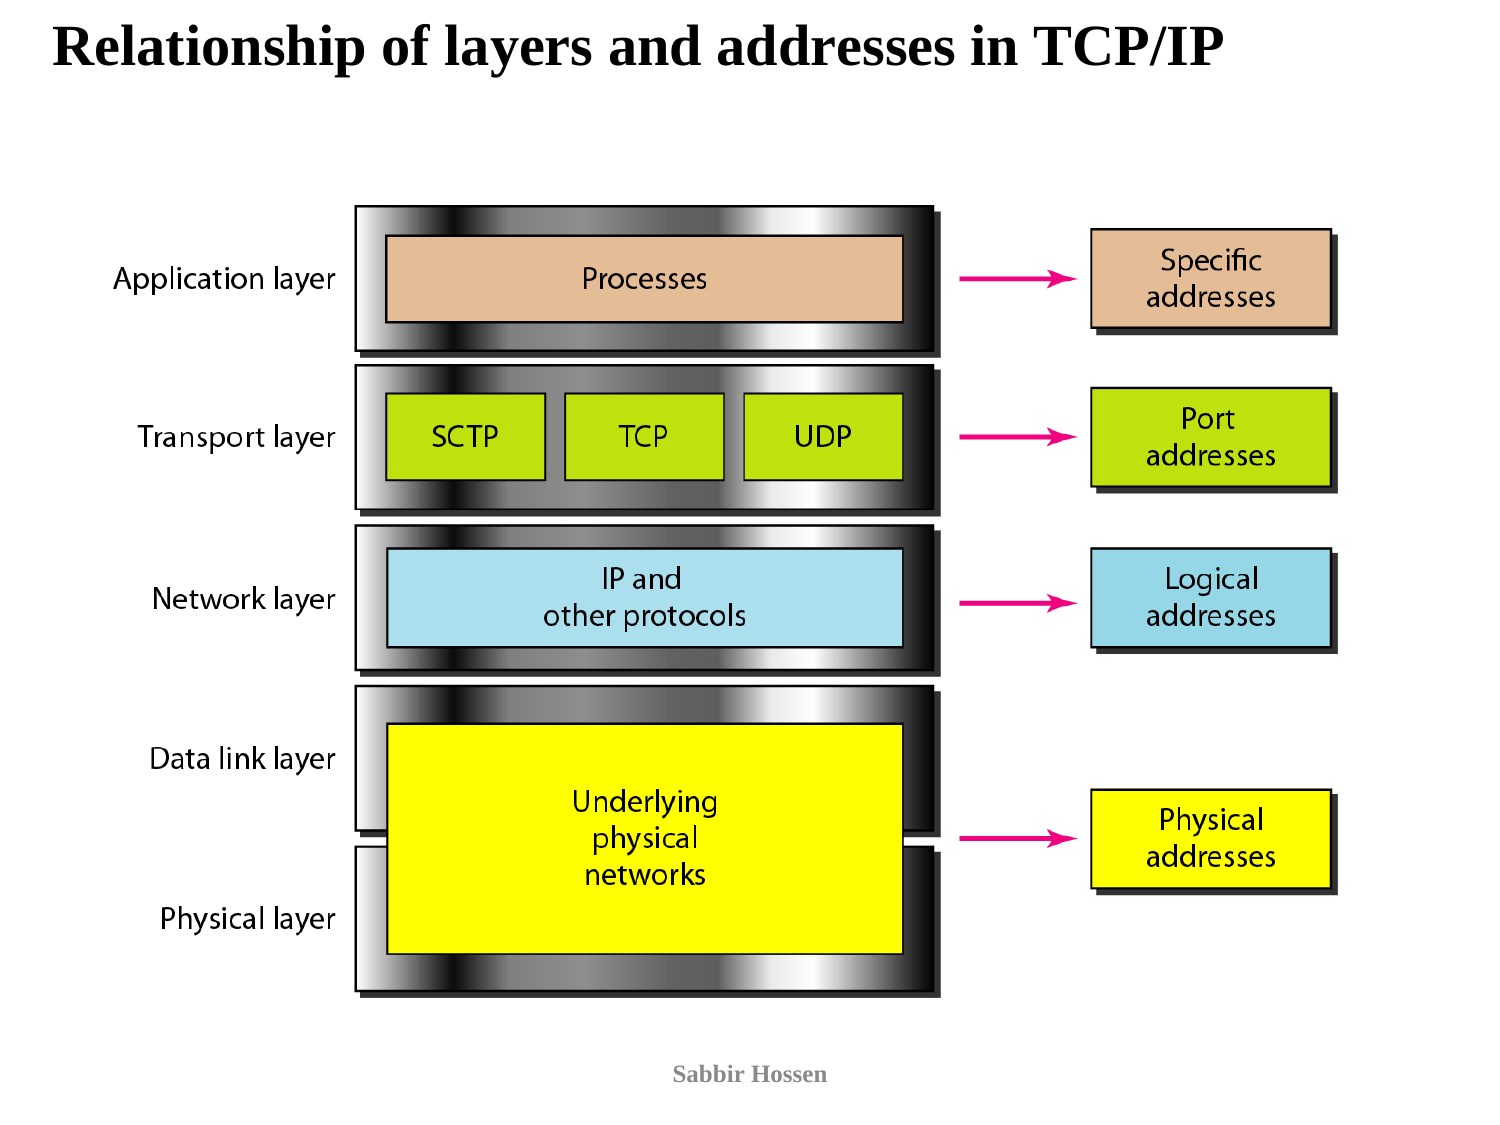

# Relationship of layers and addresses in TCP/IP
Sabbir Hossen